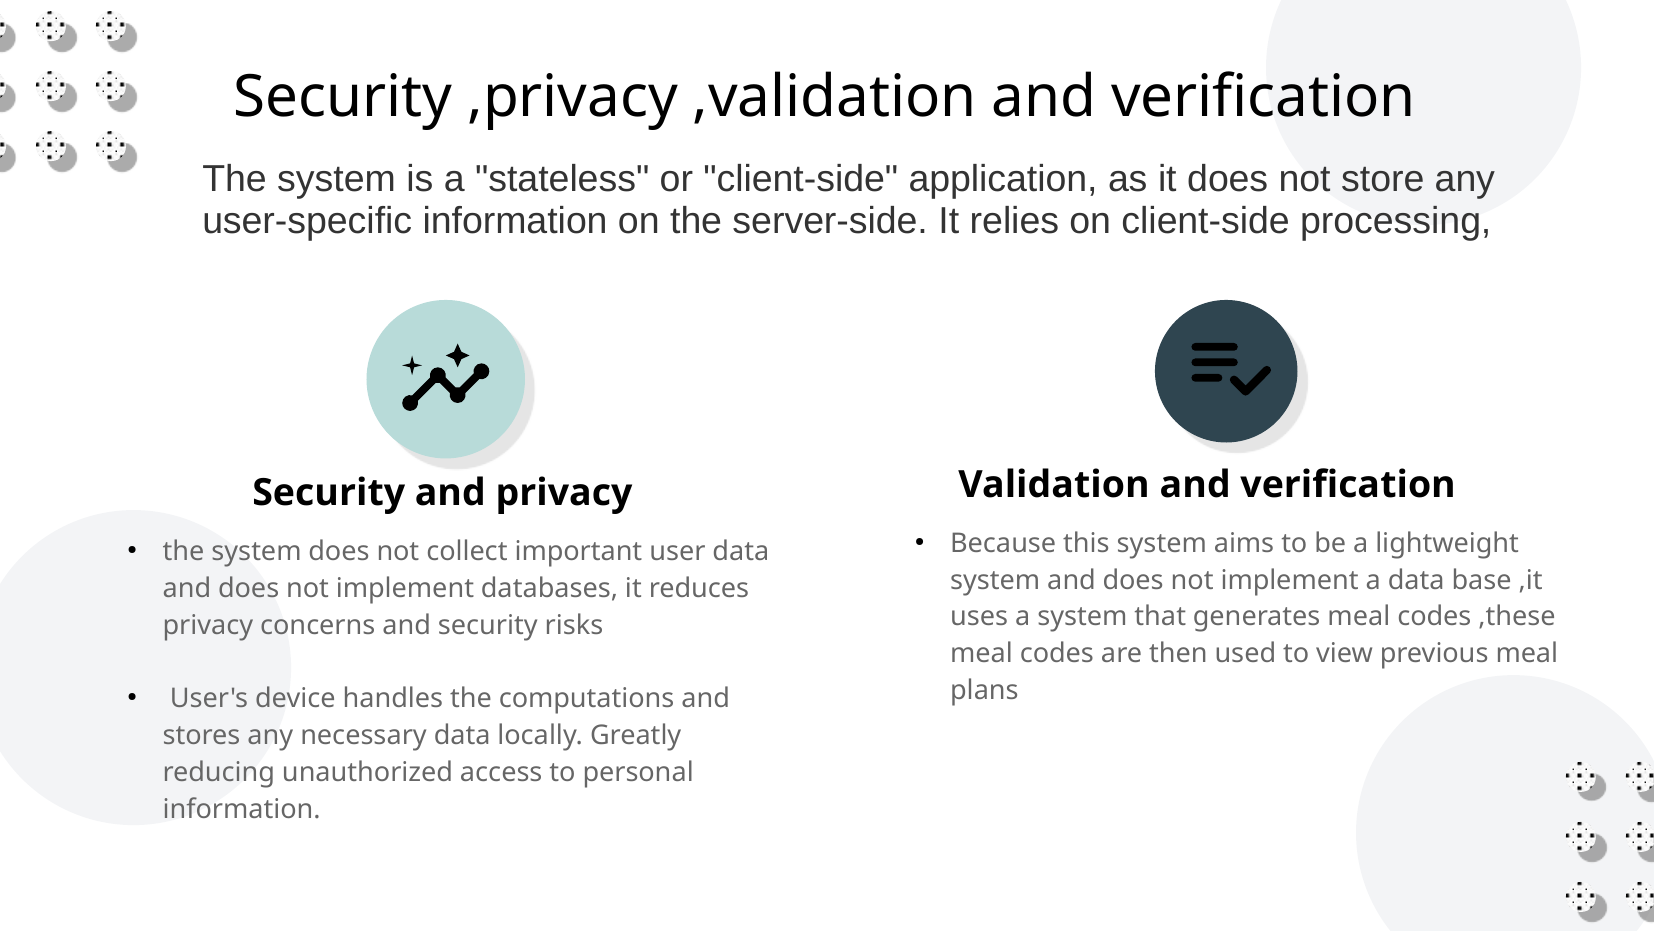

Security ,privacy ,validation and verification
The system is a "stateless" or "client-side" application, as it does not store any user-specific information on the server-side. It relies on client-side processing,
Validation and verification
Security and privacy
Because this system aims to be a lightweight system and does not implement a data base ,it uses a system that generates meal codes ,these meal codes are then used to view previous meal plans
the system does not collect important user data and does not implement databases, it reduces privacy concerns and security risks
 User's device handles the computations and stores any necessary data locally. Greatly reducing unauthorized access to personal information.